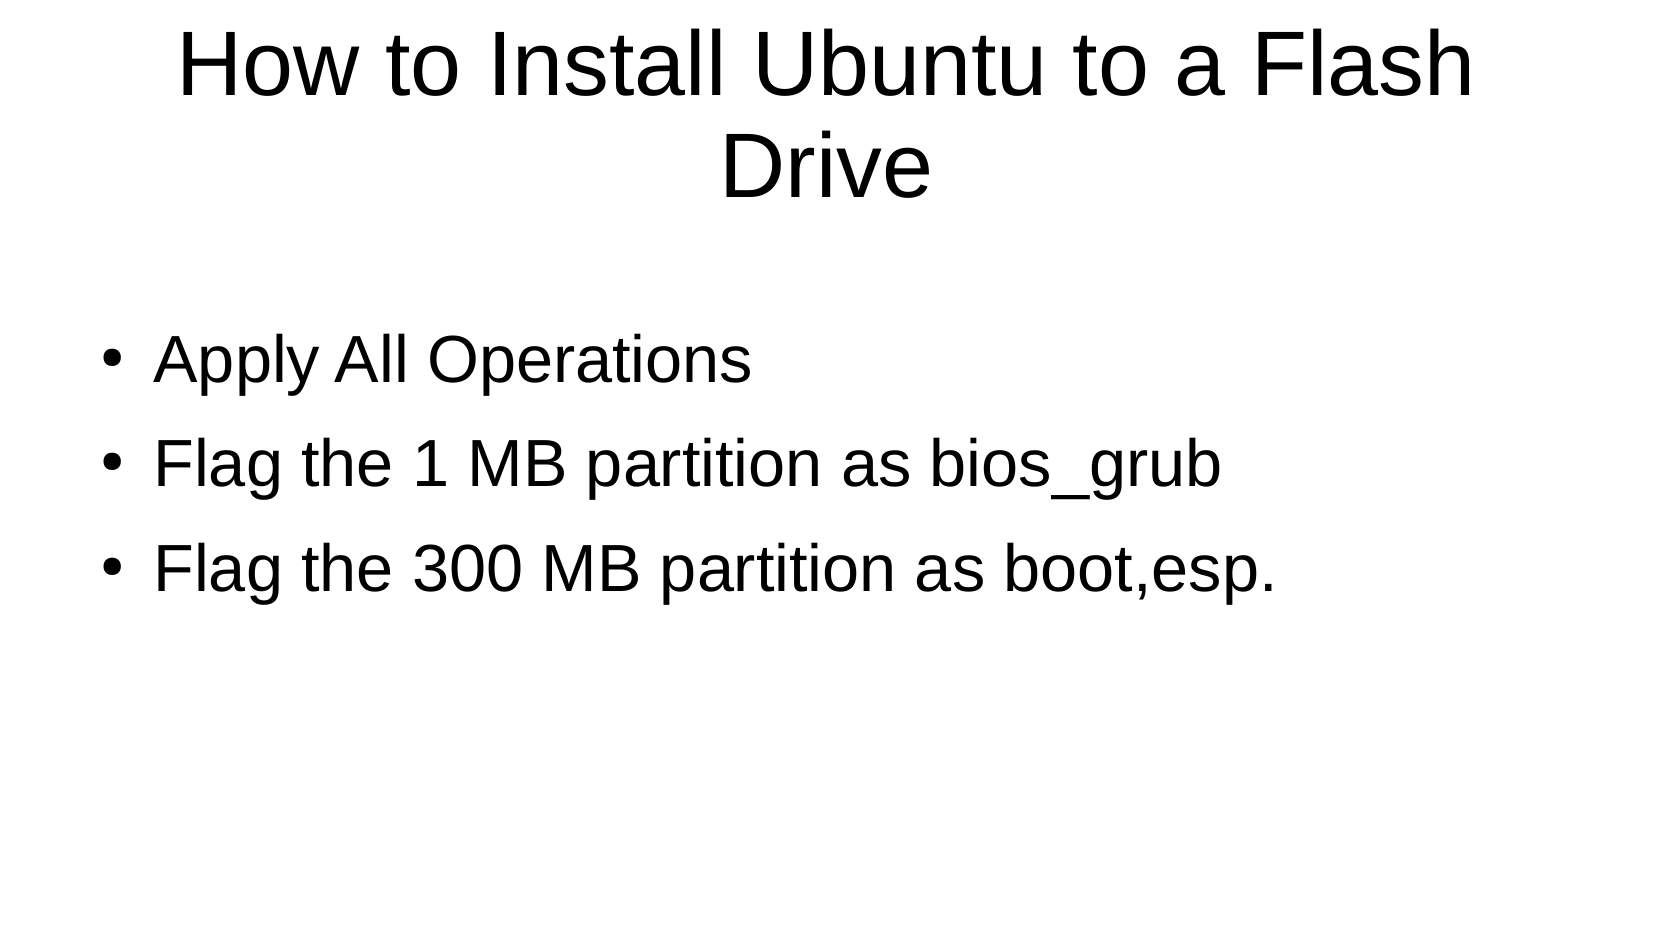

# How to Install Ubuntu to a Flash Drive
Apply All Operations
Flag the 1 MB partition as bios_grub
Flag the 300 MB partition as boot,esp.